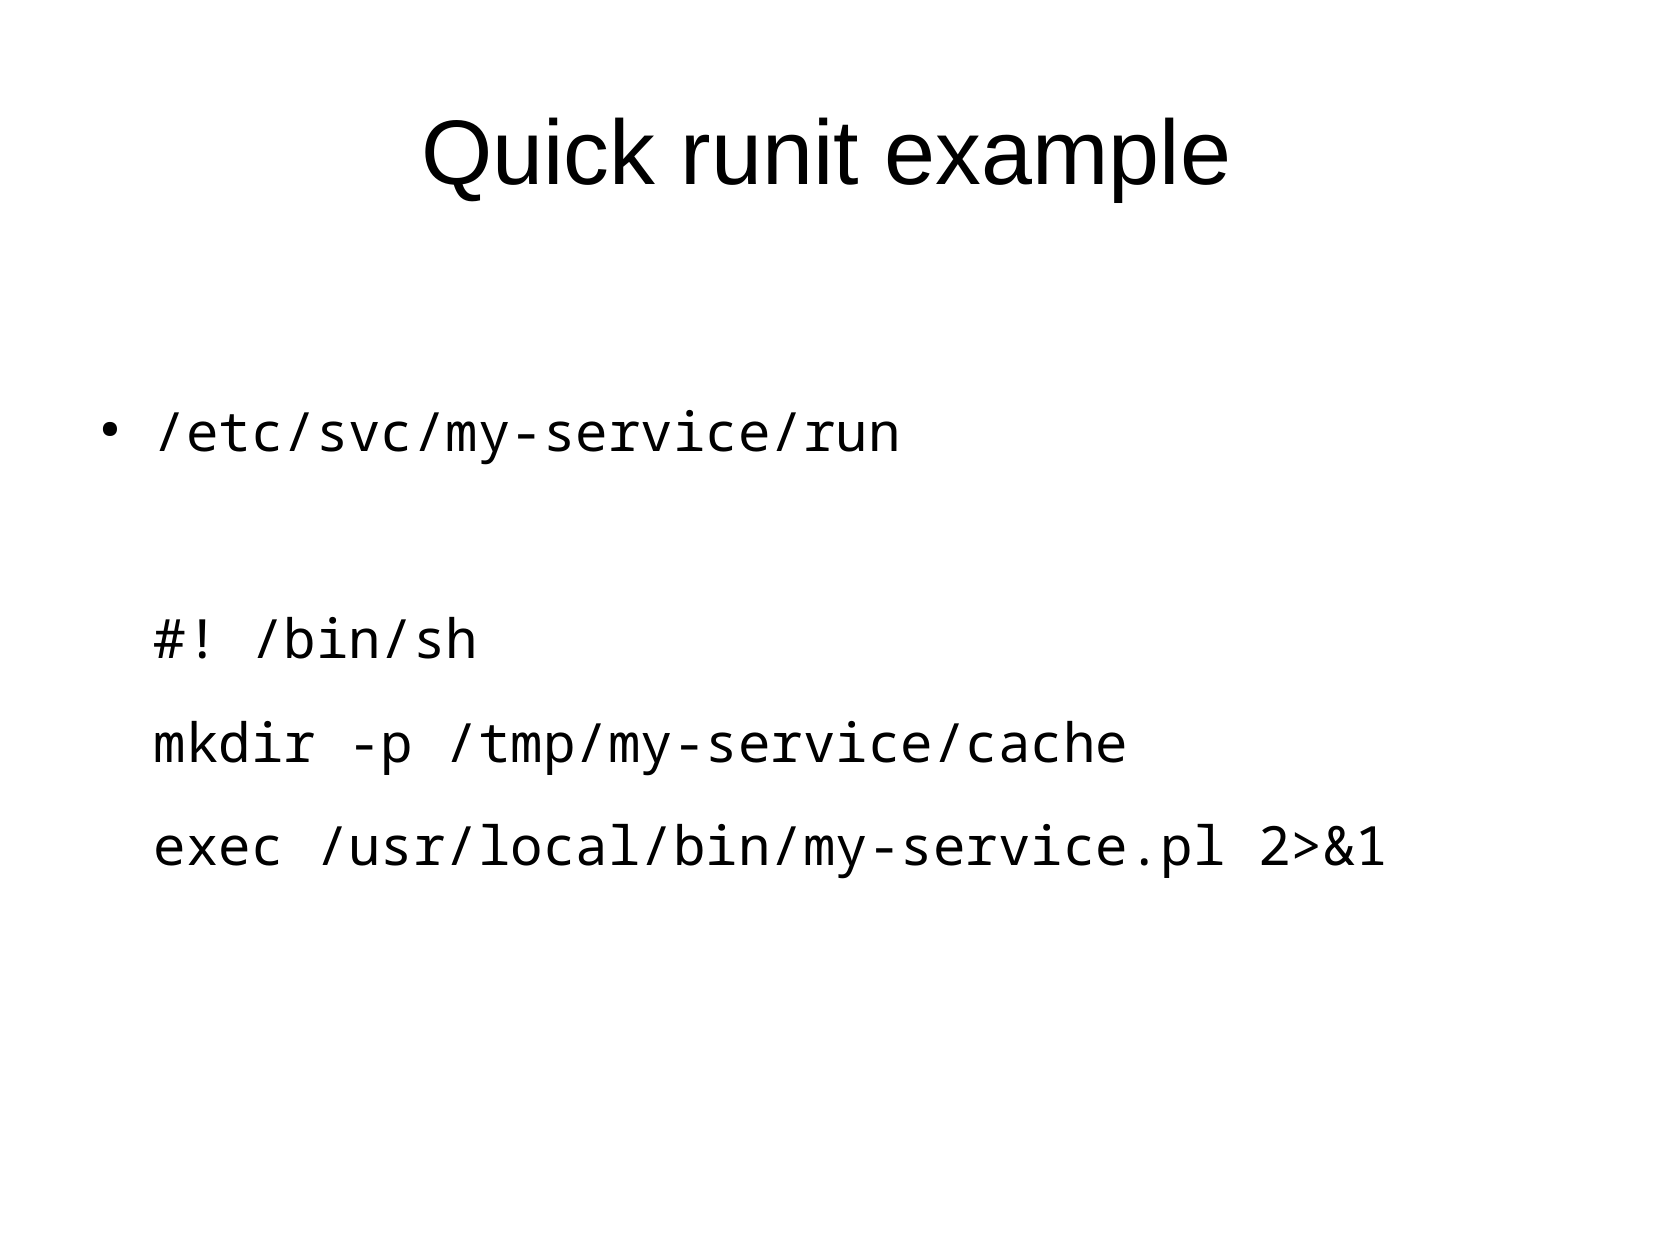

# Quick runit example
/etc/svc/my-service/run
#! /bin/sh
mkdir -p /tmp/my-service/cache
exec /usr/local/bin/my-service.pl 2>&1